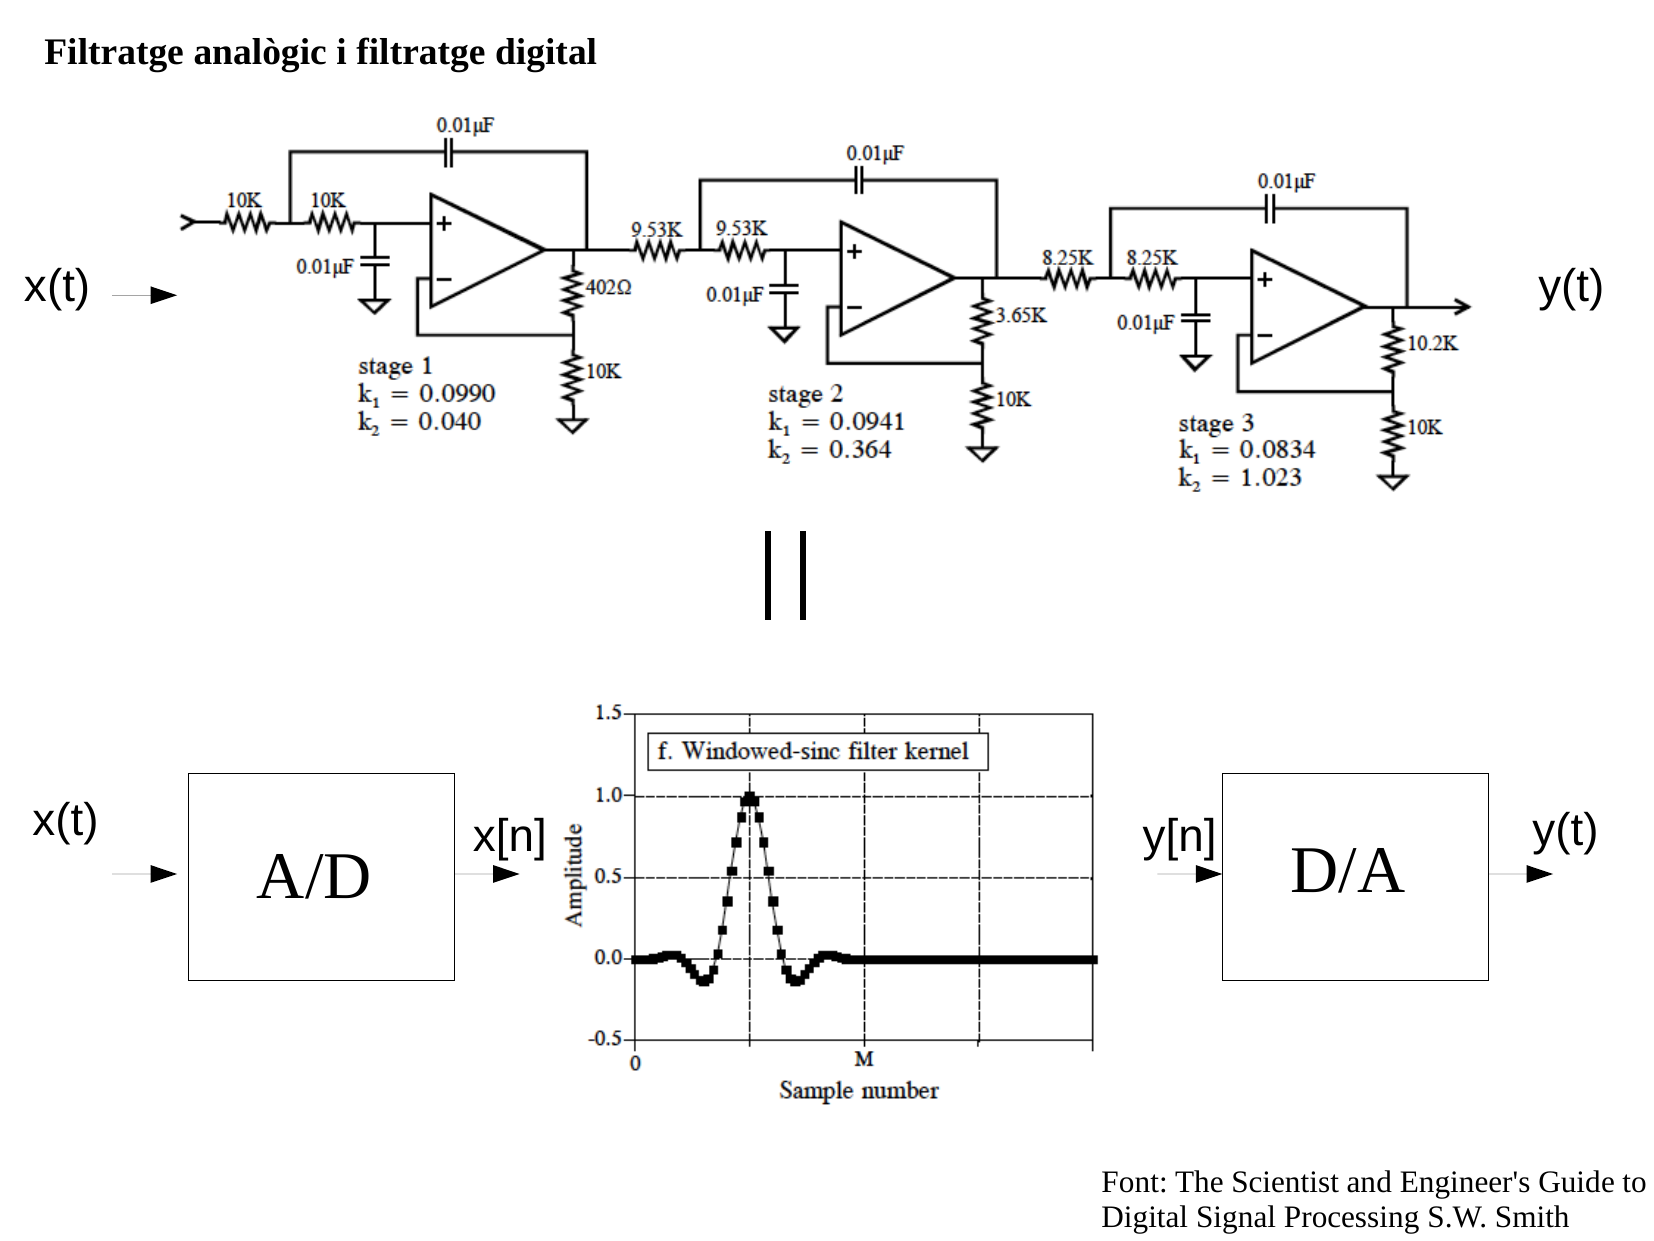

Filtratge analògic i filtratge digital
x(t)
y(t)
x(t)
y(t)
x[n]
y[n]
D/A
A/D
Font: The Scientist and Engineer's Guide to Digital Signal Processing S.W. Smith